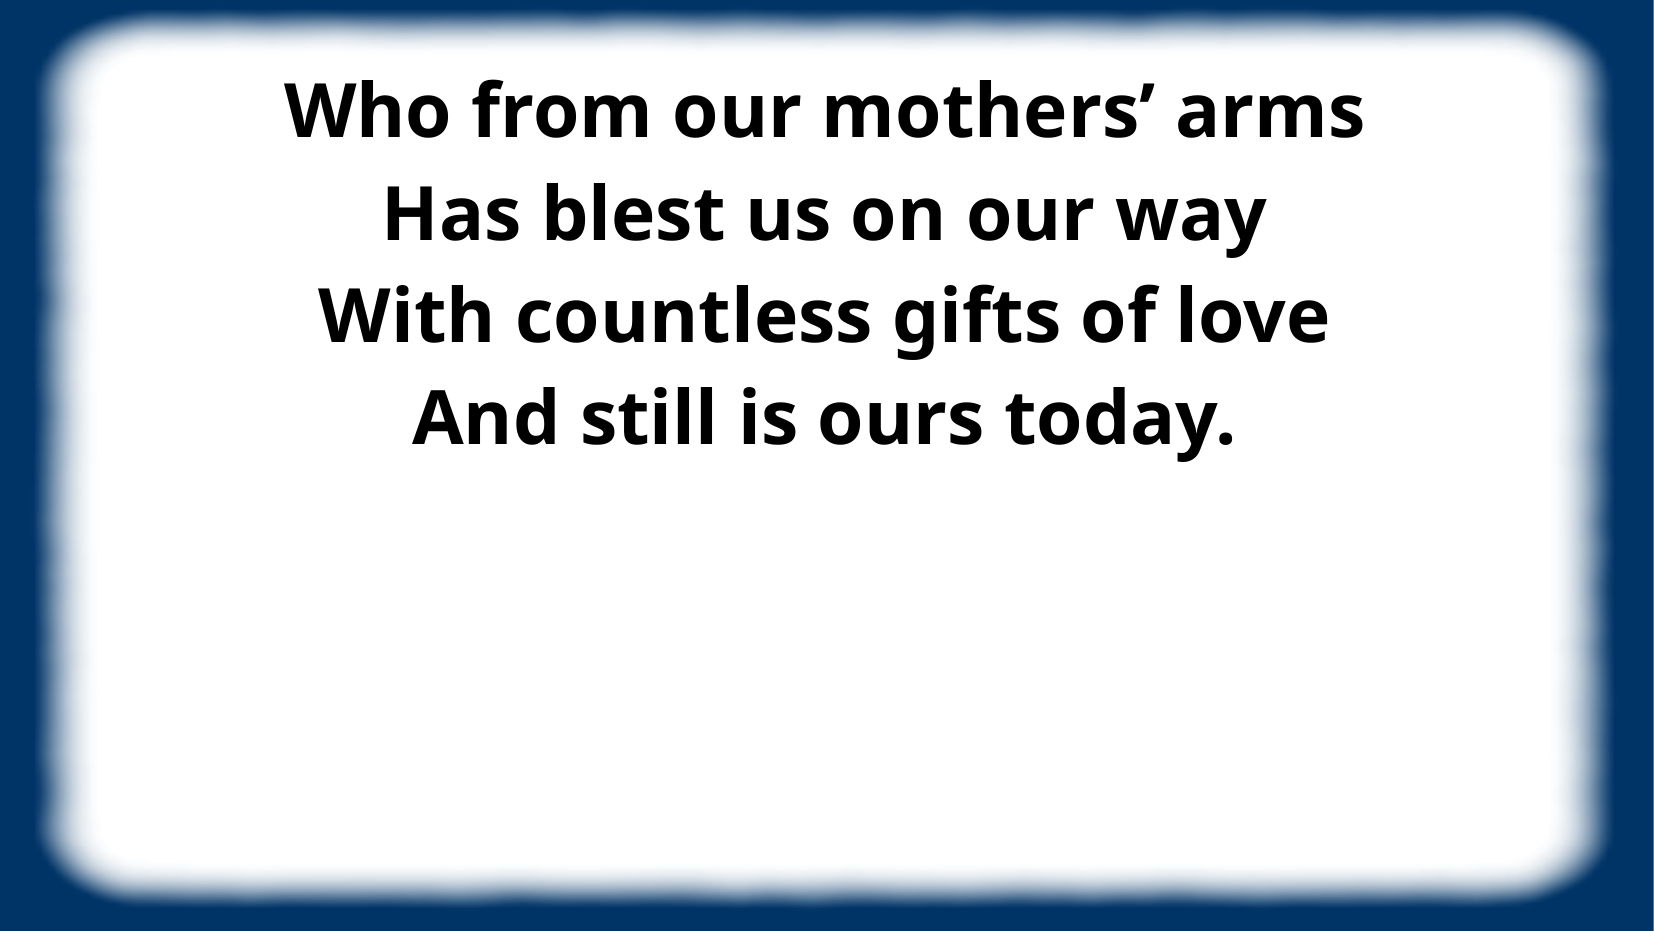

Who from our mothers’ arms
Has blest us on our way
With countless gifts of love
And still is ours today.